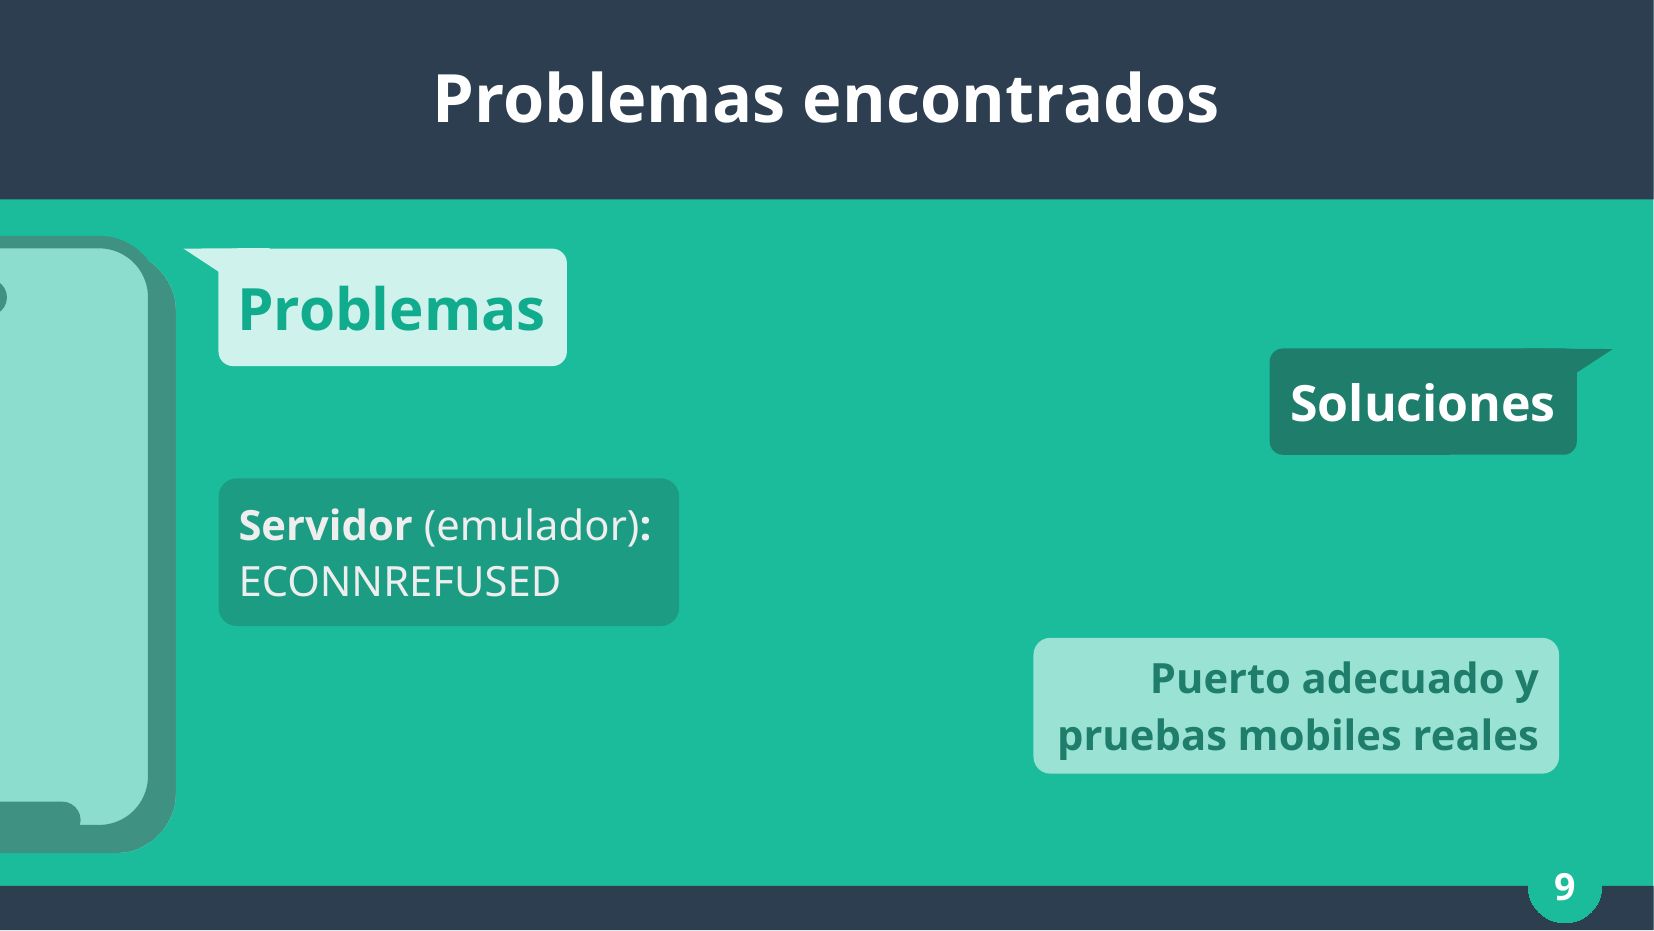

# Problemas encontrados
Problemas
Soluciones
Servidor (emulador):
ECONNREFUSED
Puerto adecuado y
pruebas mobiles reales
9